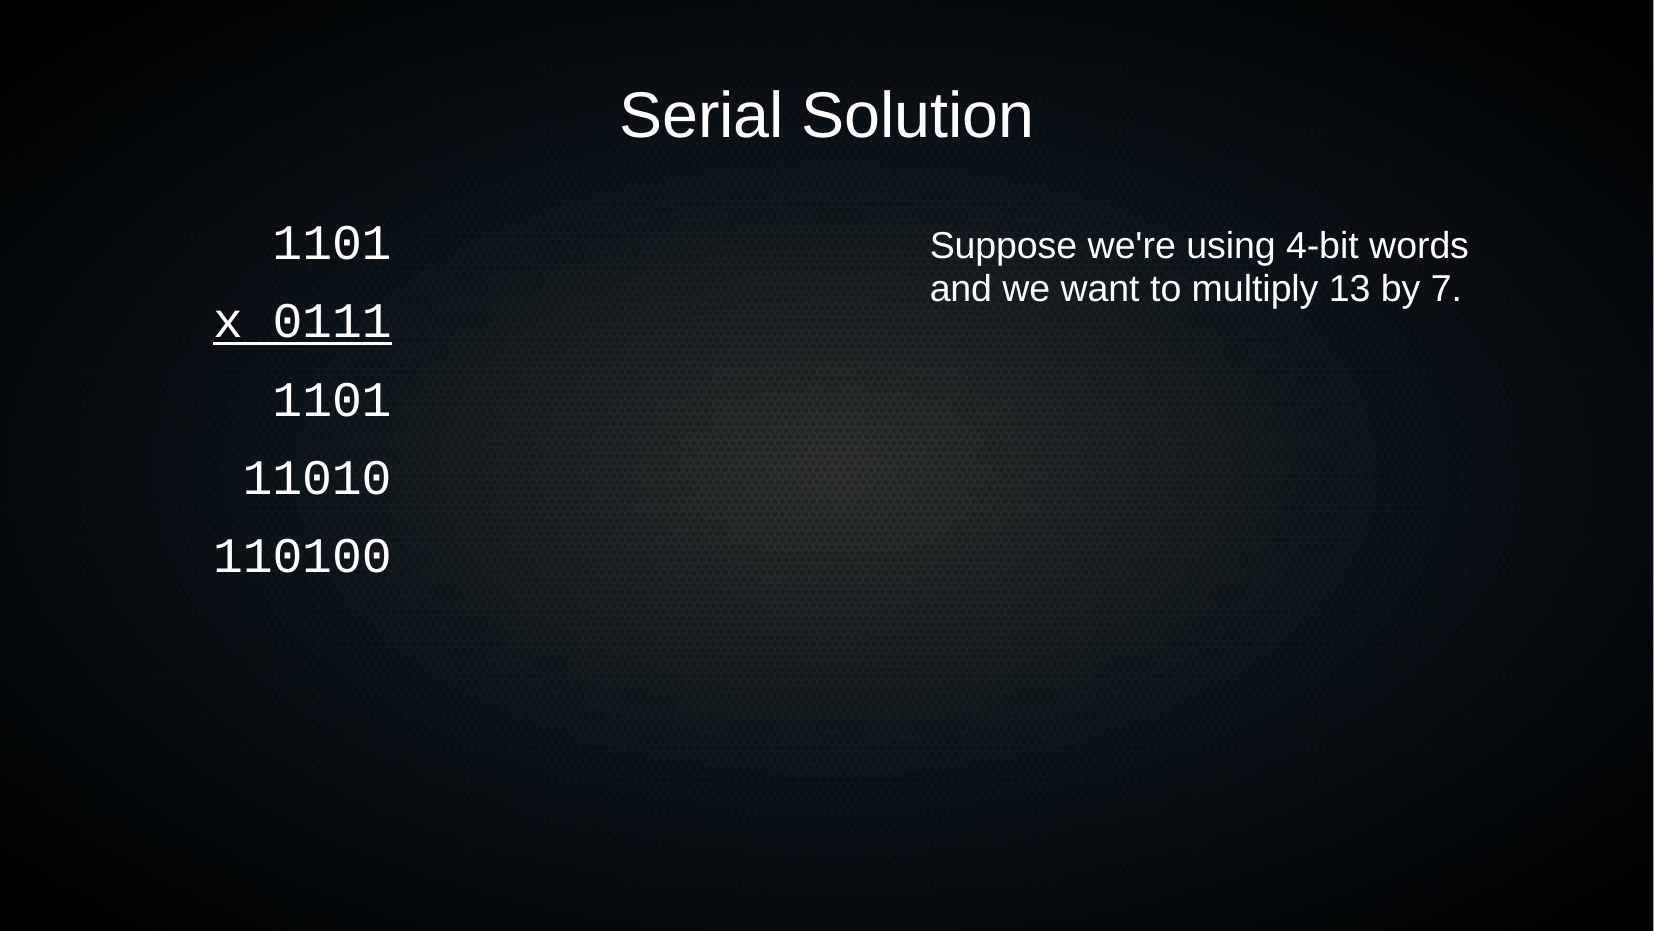

# Serial Solution
 1101
 x 0111
 1101
 11010
 110100
Suppose we're using 4-bit words and we want to multiply 13 by 7.